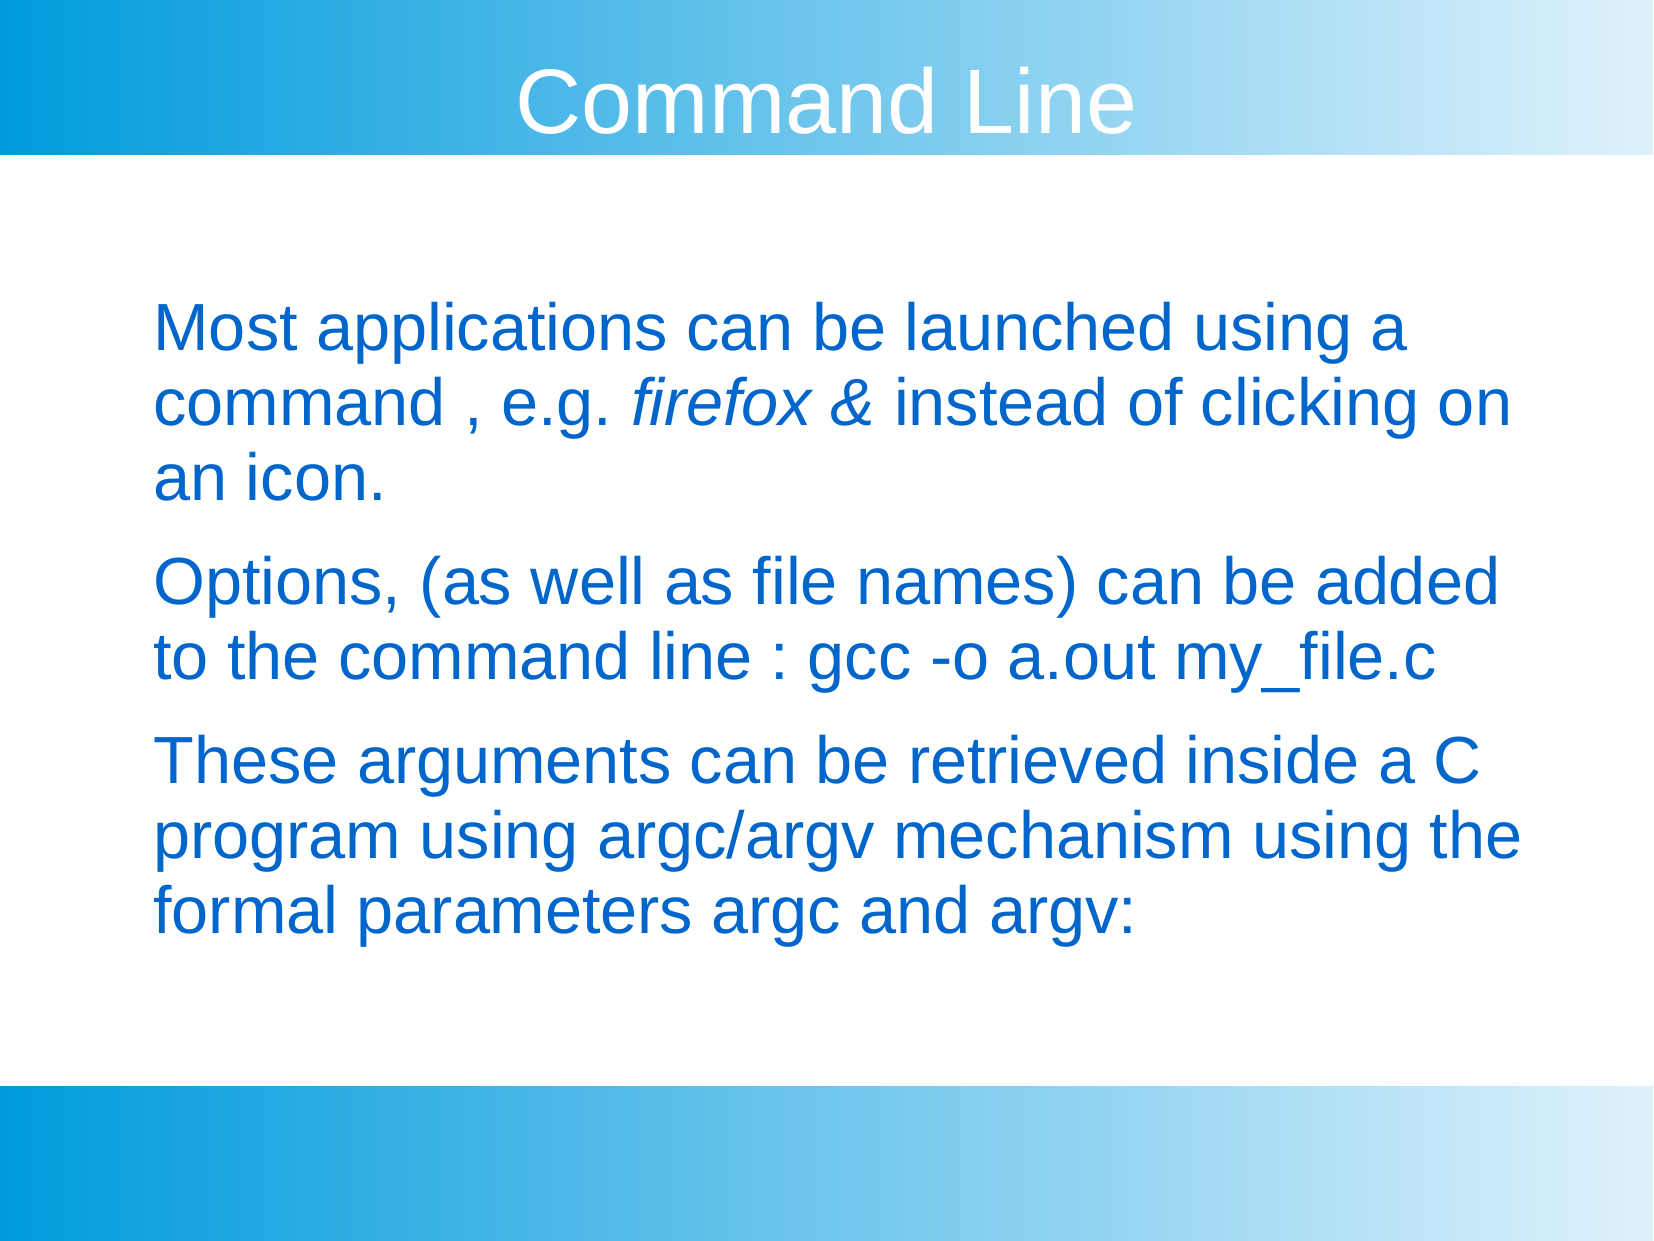

# Command Line
Most applications can be launched using a command , e.g. firefox & instead of clicking on an icon.
Options, (as well as file names) can be added to the command line : gcc -o a.out my_file.c
These arguments can be retrieved inside a C program using argc/argv mechanism using the formal parameters argc and argv: